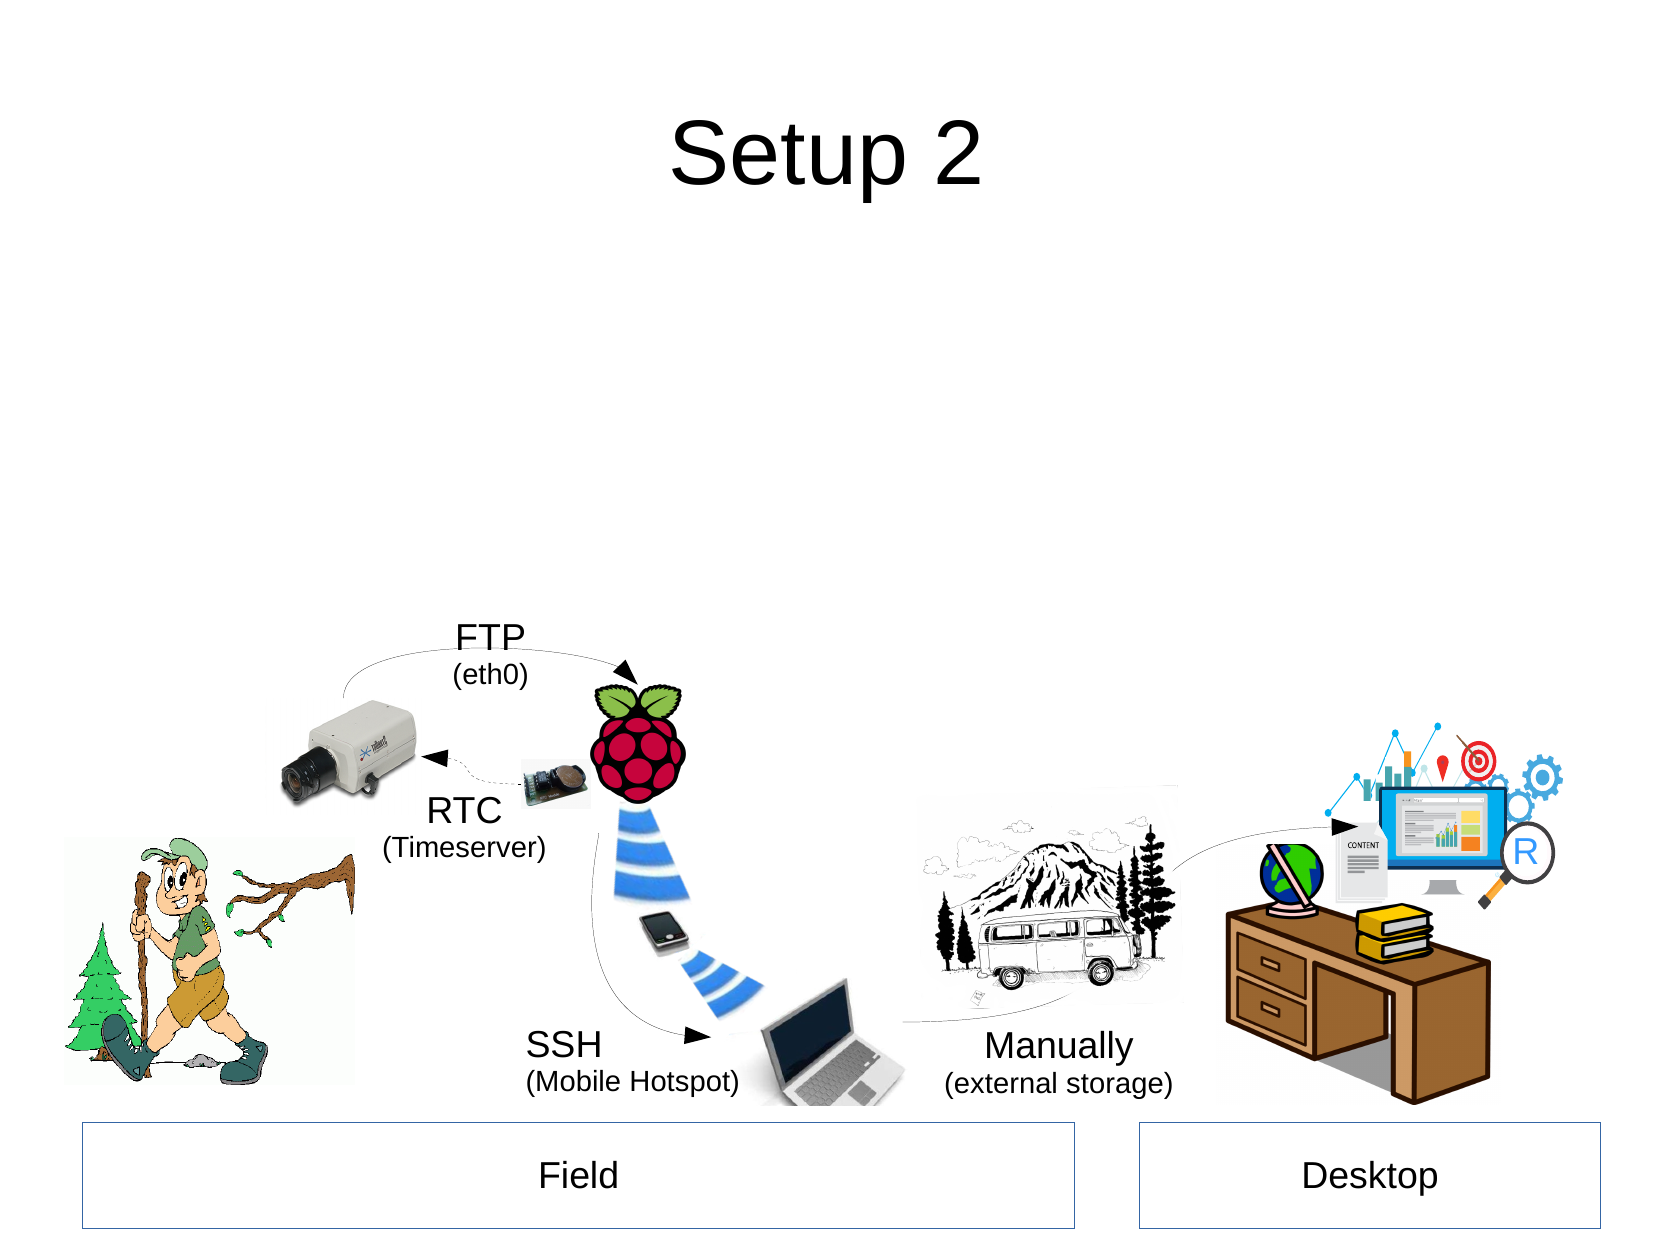

# Setup 2
RTC
(Timeserver)
R
	SSH
	(Mobile Hotspot)
Manually
(external storage)
Field
Desktop